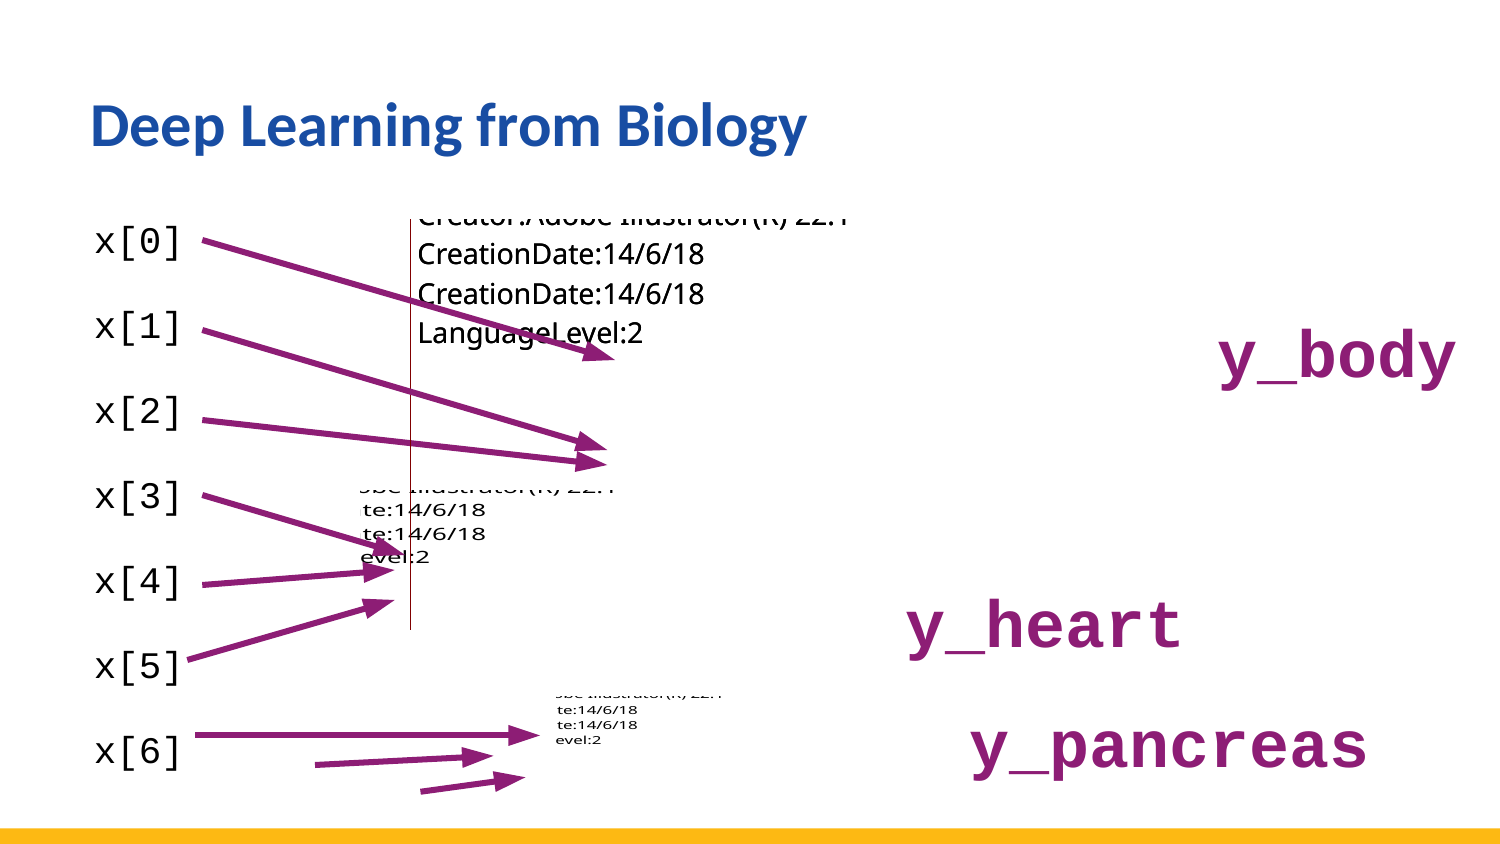

# Deep Learning from Biology
x[0]
x[1]
x[2]
x[3]
x[4]
x[5]
x[6]
y_body
y_heart
y_pancreas